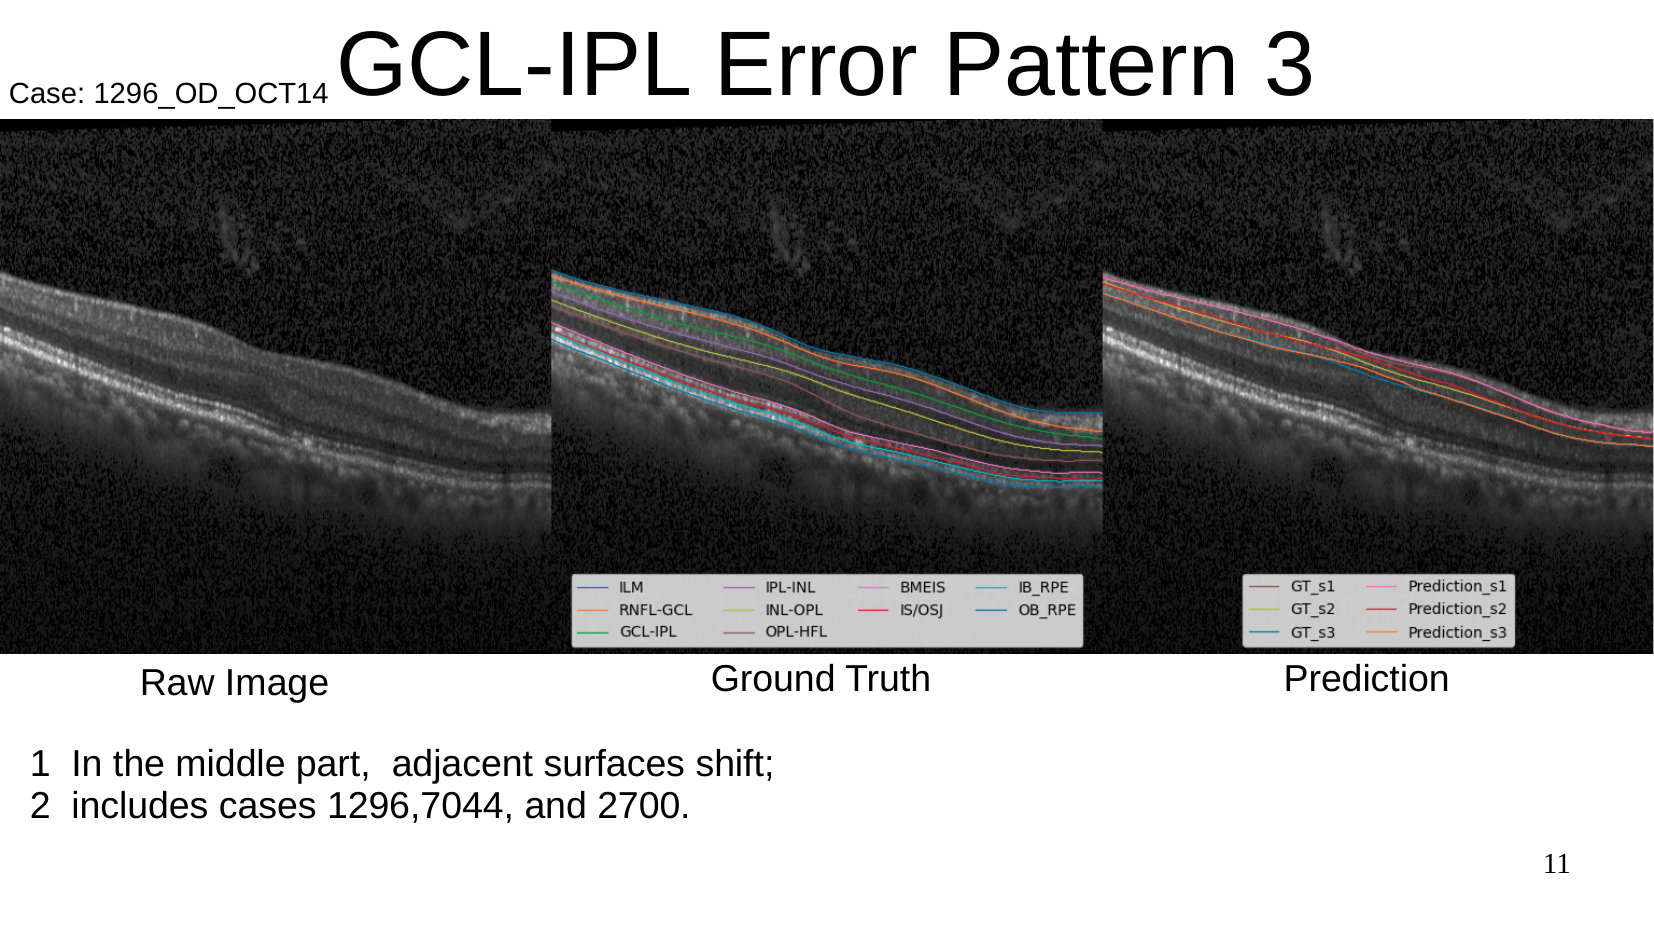

# GCL-IPL Error Pattern 3
Case: 1296_OD_OCT14
Ground Truth
Prediction
Raw Image
1 In the middle part, adjacent surfaces shift;
2 includes cases 1296,7044, and 2700.
11